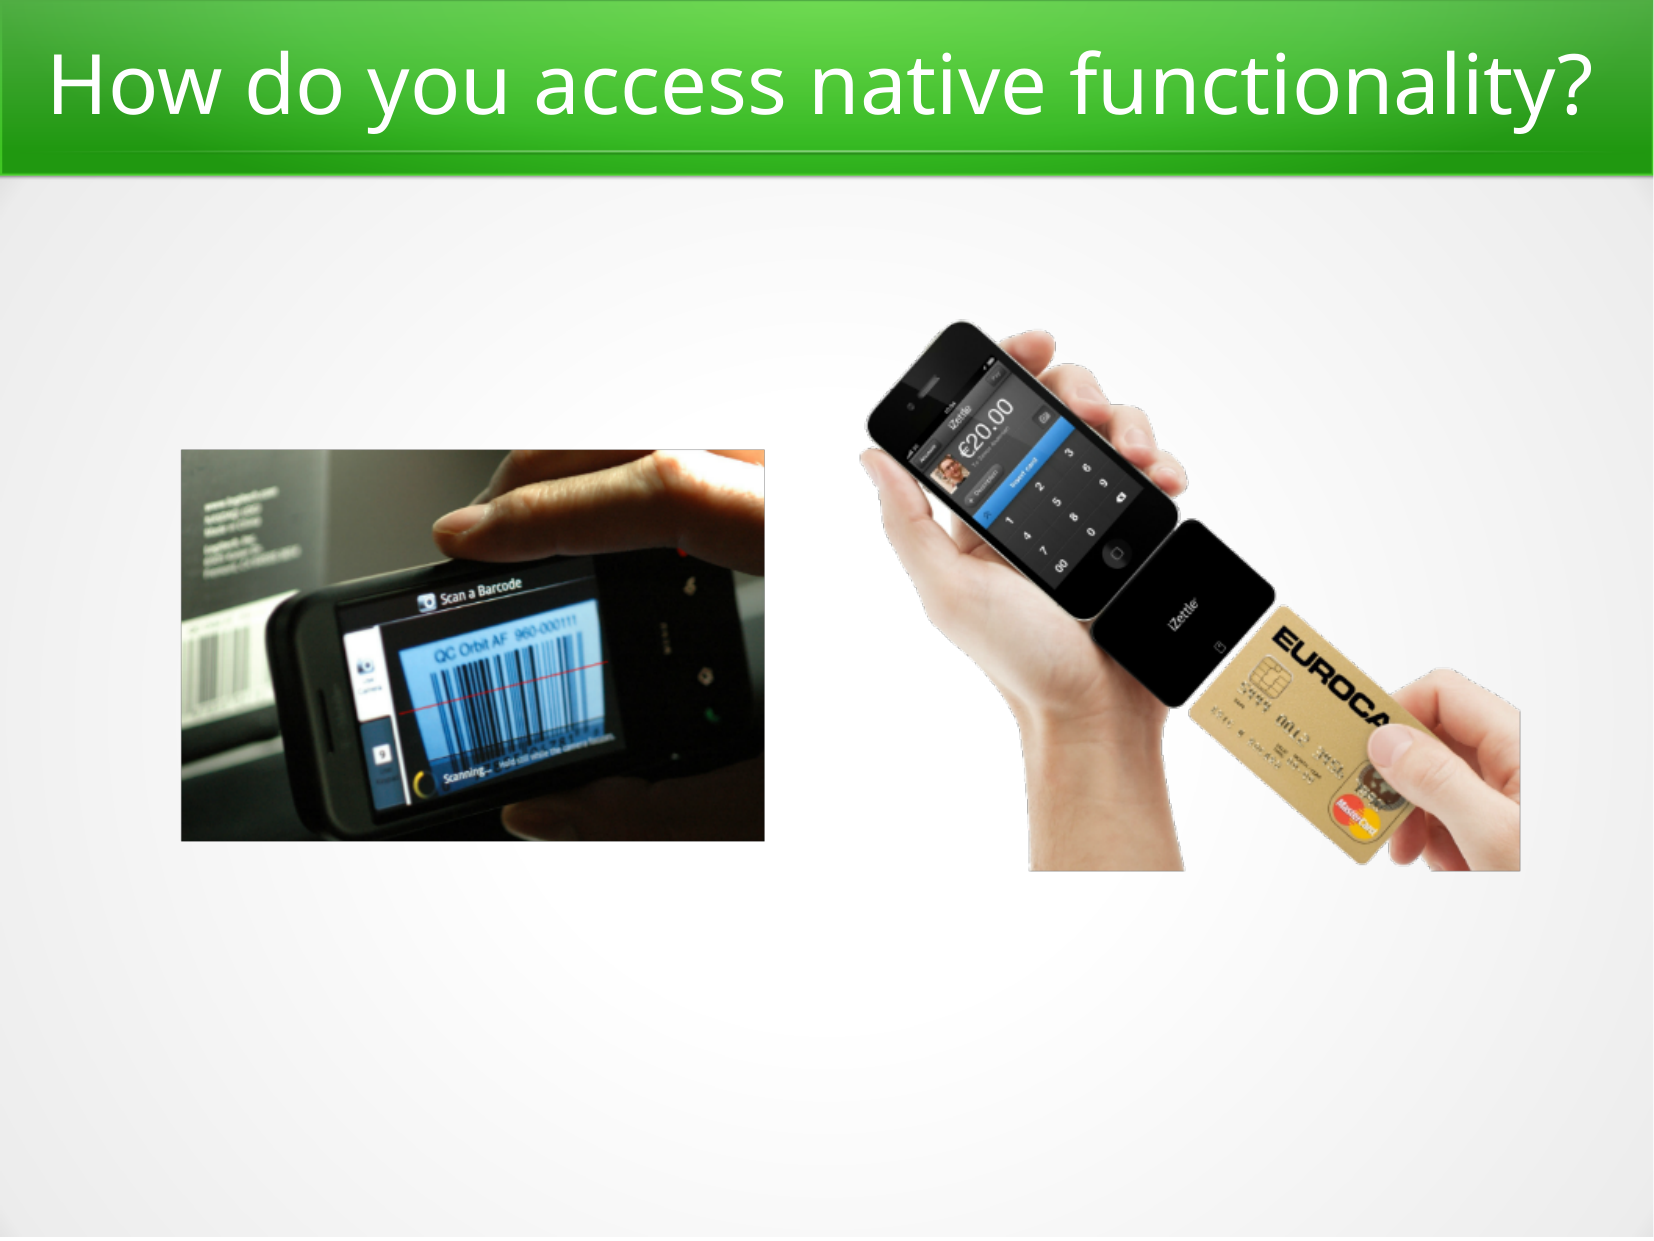

# How do you access native functionality?